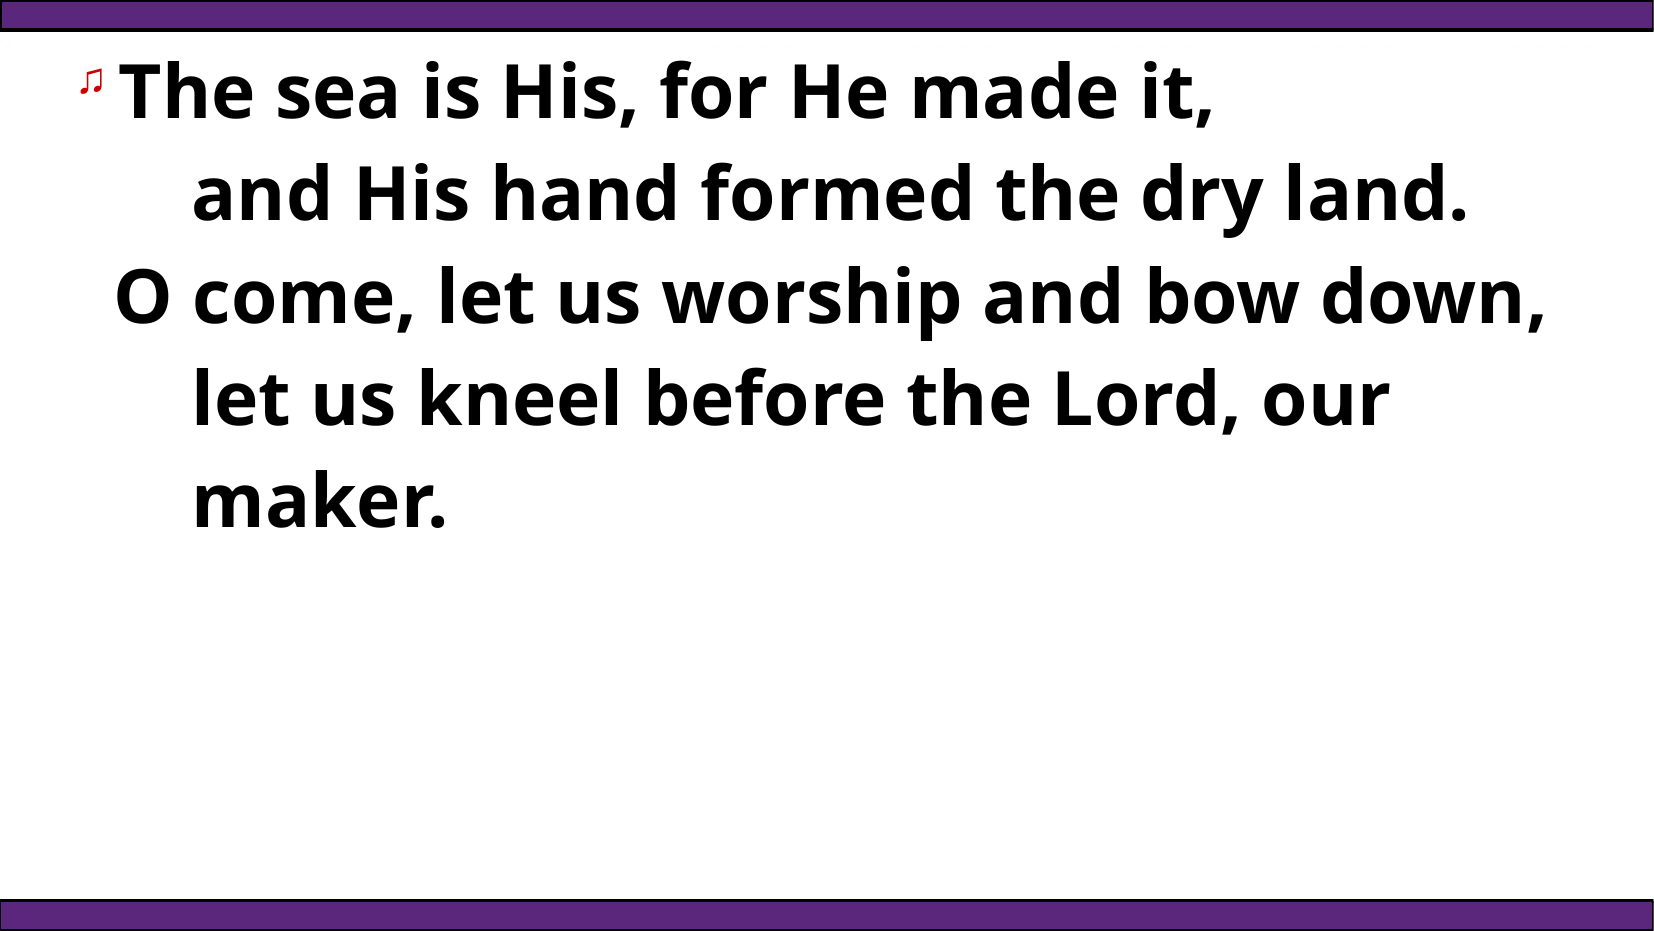

♫ The sea is His, for He made it,
 and His hand formed the dry land.
 O come, let us worship and bow down,
 let us kneel before the Lord, our
 maker.